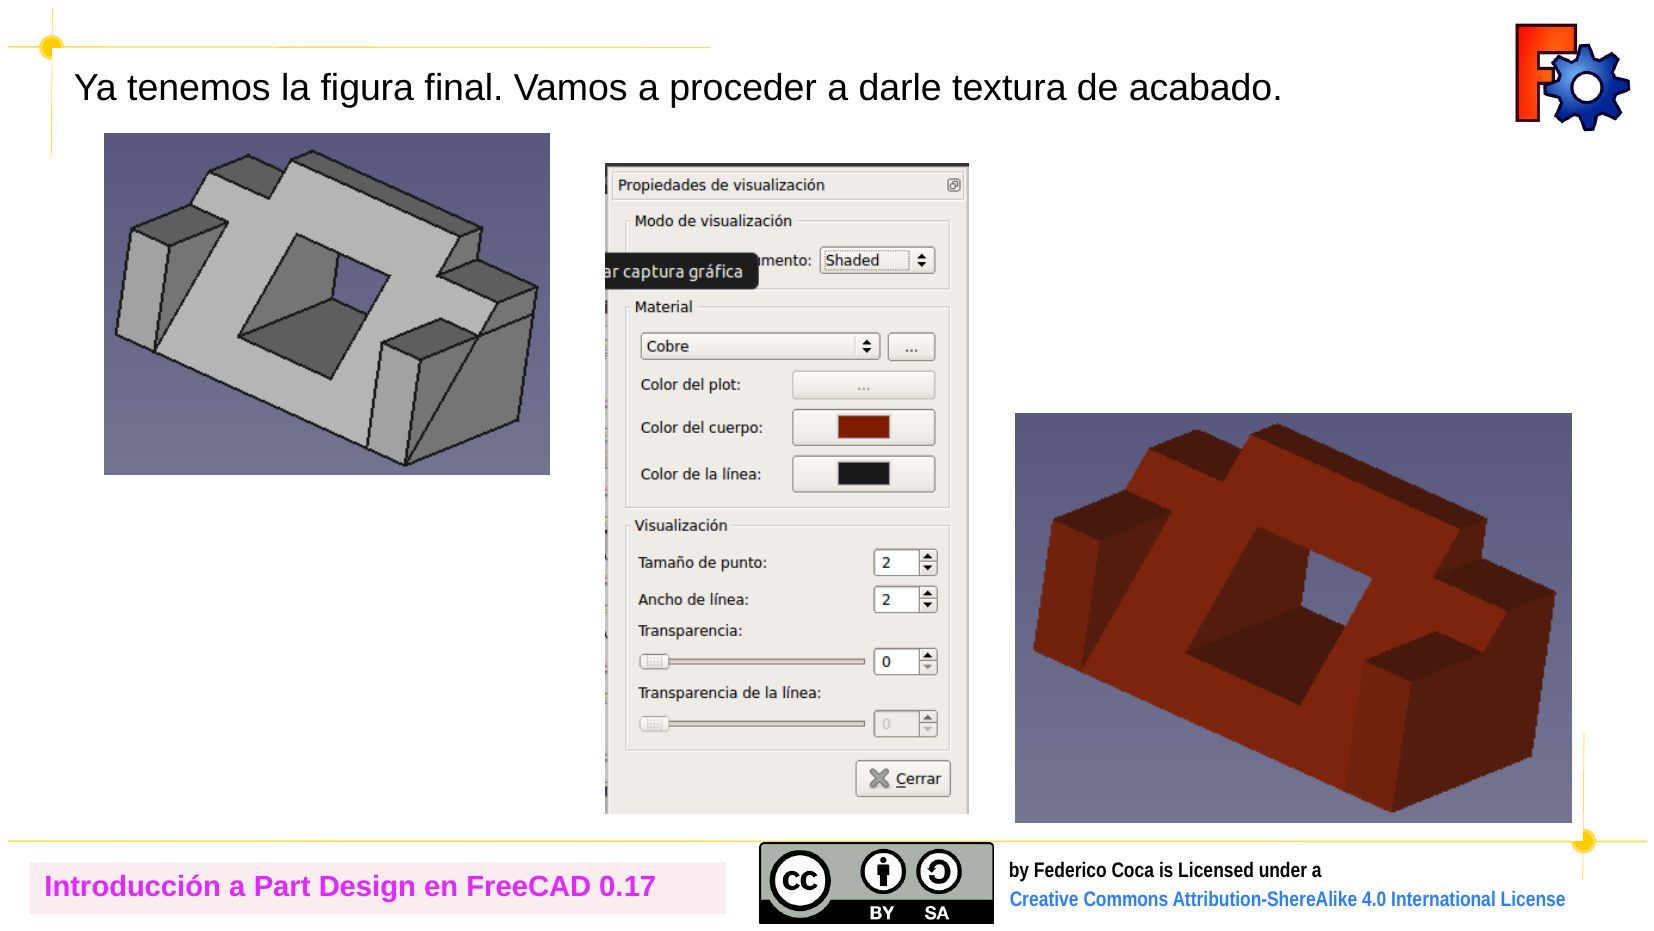

Ya tenemos la figura final. Vamos a proceder a darle textura de acabado.
Introducción a Part Design en FreeCAD 0.17